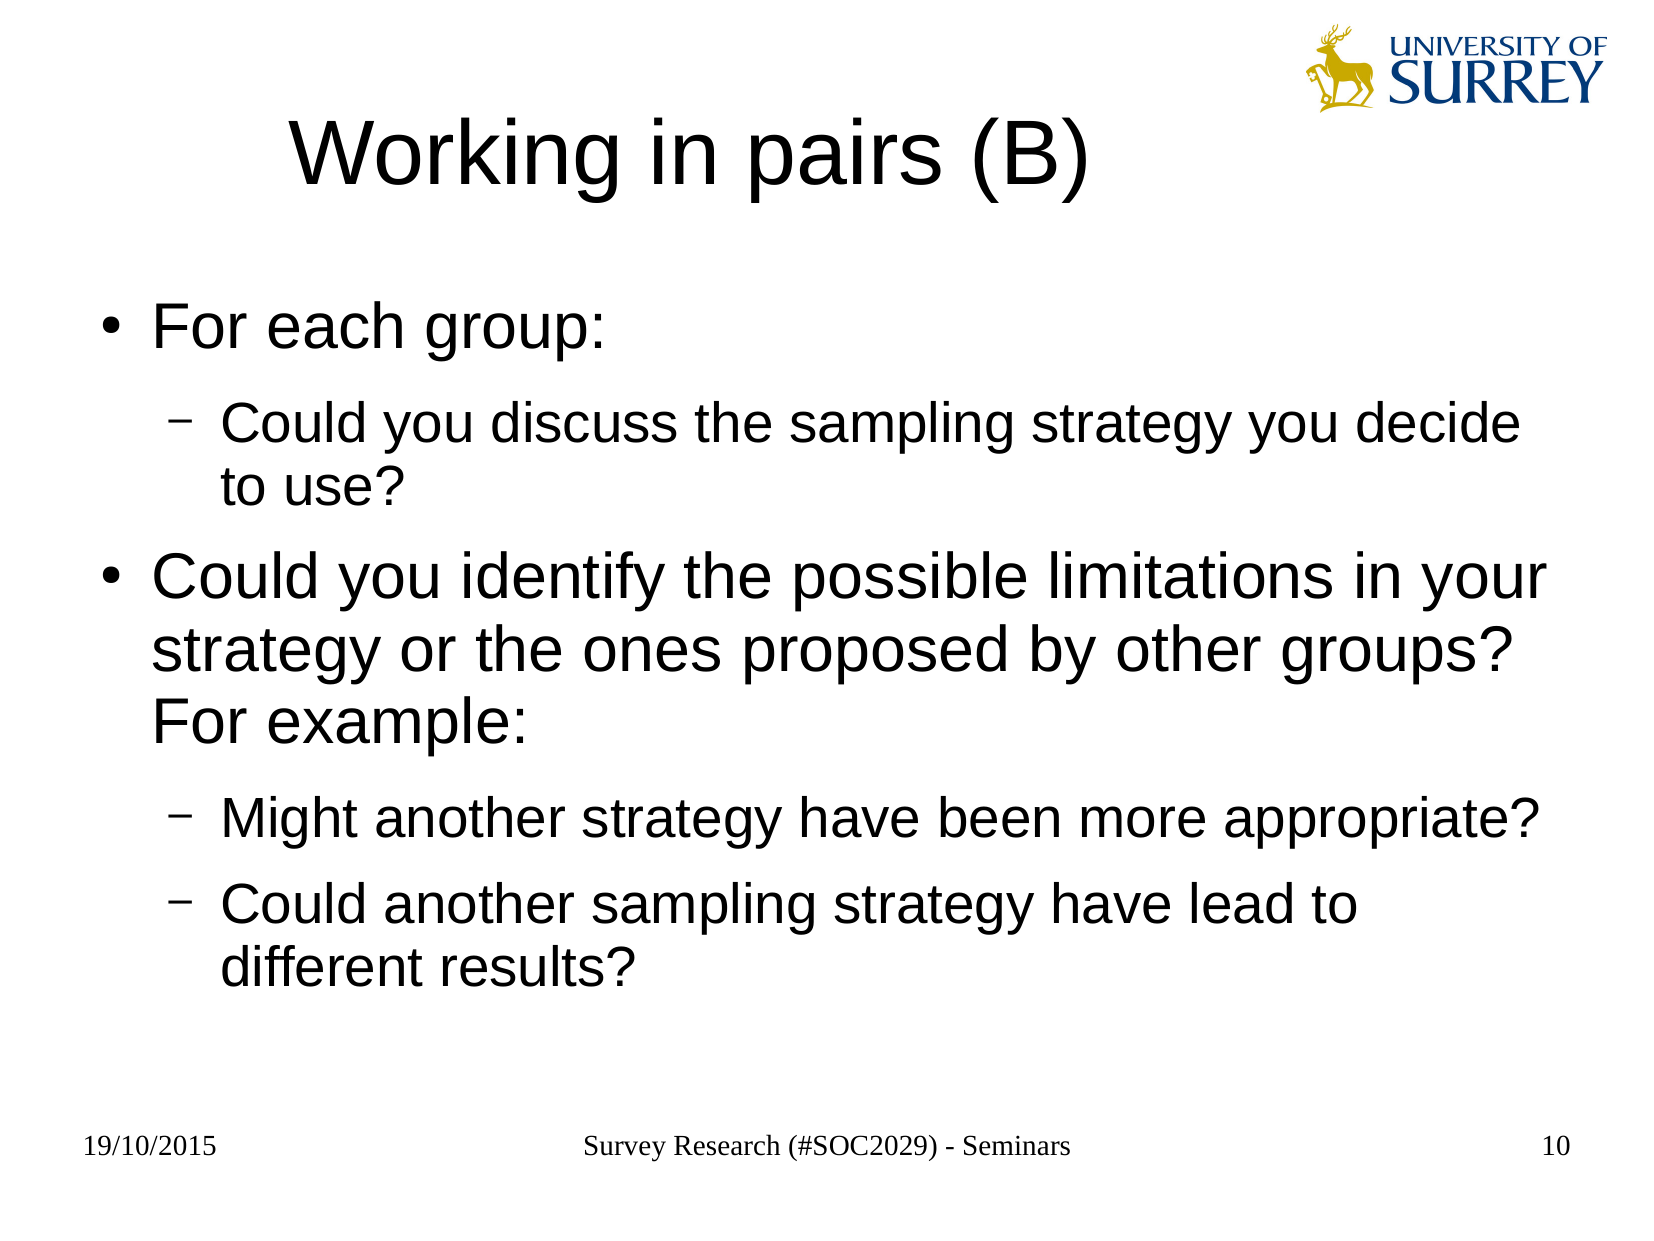

# Working in pairs (B)
For each group:
Could you discuss the sampling strategy you decide to use?
Could you identify the possible limitations in your strategy or the ones proposed by other groups? For example:
Might another strategy have been more appropriate?
Could another sampling strategy have lead to different results?
05/10/2015
10